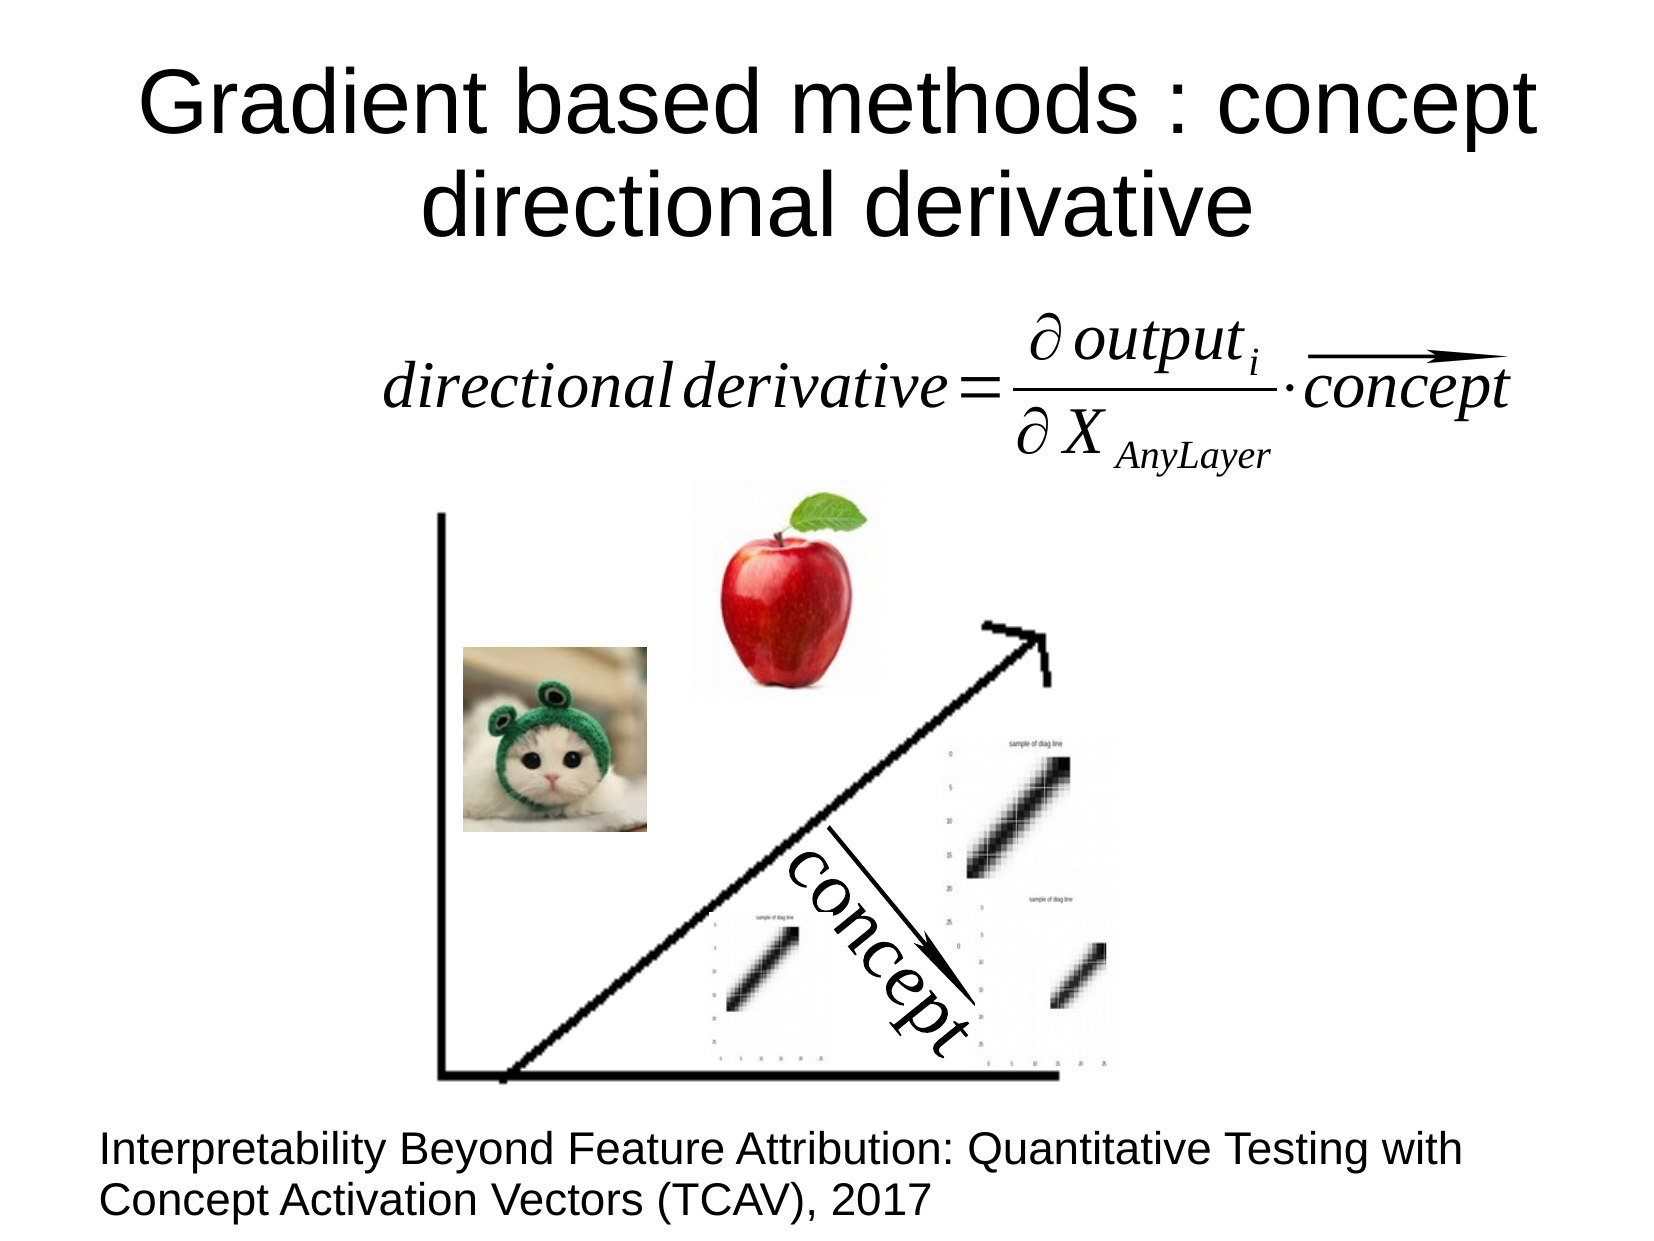

# Gradient based methods : concept directional derivative
Interpretability Beyond Feature Attribution: Quantitative Testing with Concept Activation Vectors (TCAV), 2017
n quantitatively measure the sensitivity of model predictions with respect to concepts at any model layer.